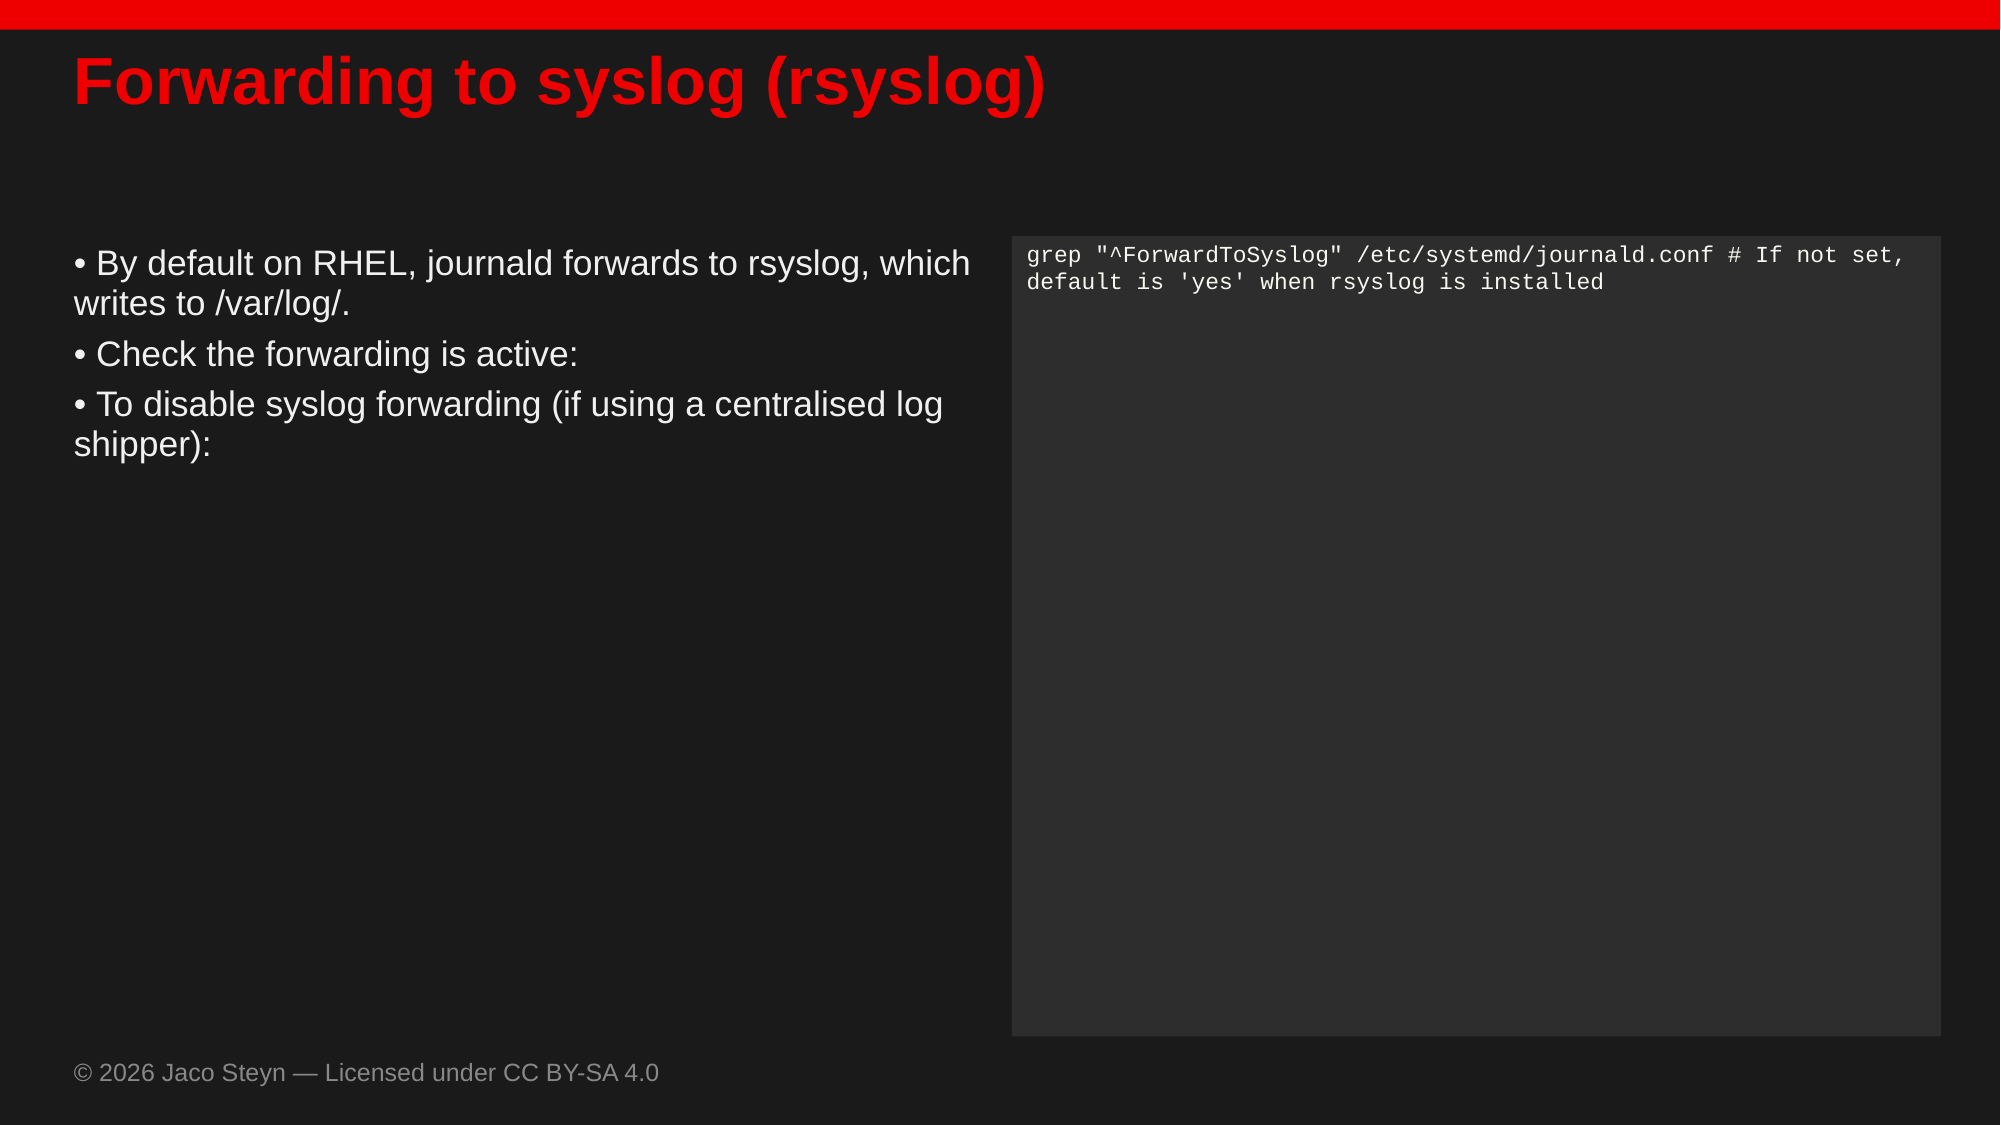

Forwarding to syslog (rsyslog)
• By default on RHEL, journald forwards to rsyslog, which writes to /var/log/.
• Check the forwarding is active:
• To disable syslog forwarding (if using a centralised log shipper):
grep "^ForwardToSyslog" /etc/systemd/journald.conf # If not set, default is 'yes' when rsyslog is installed
© 2026 Jaco Steyn — Licensed under CC BY-SA 4.0